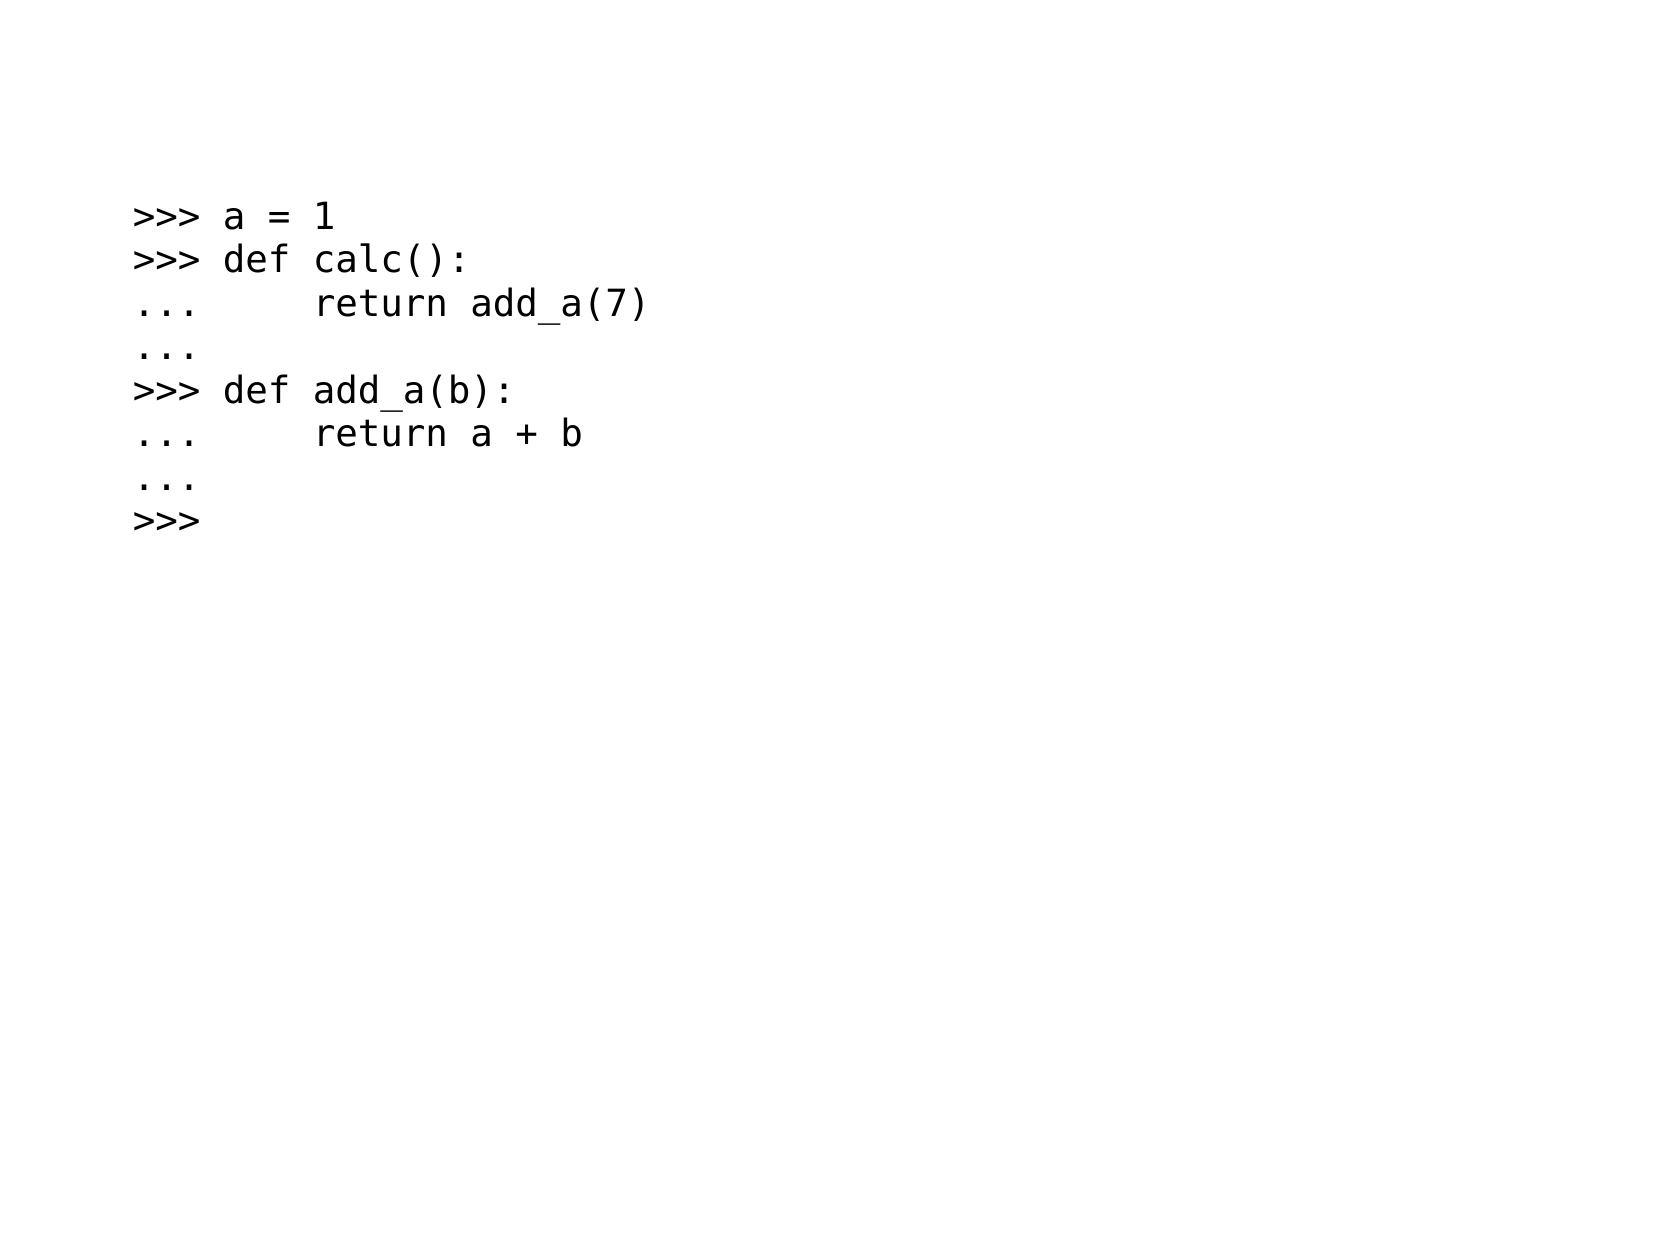

>>> a = 1
>>> def calc():
... return add_a(7)
...
>>> def add_a(b):
... return a + b
...
>>>